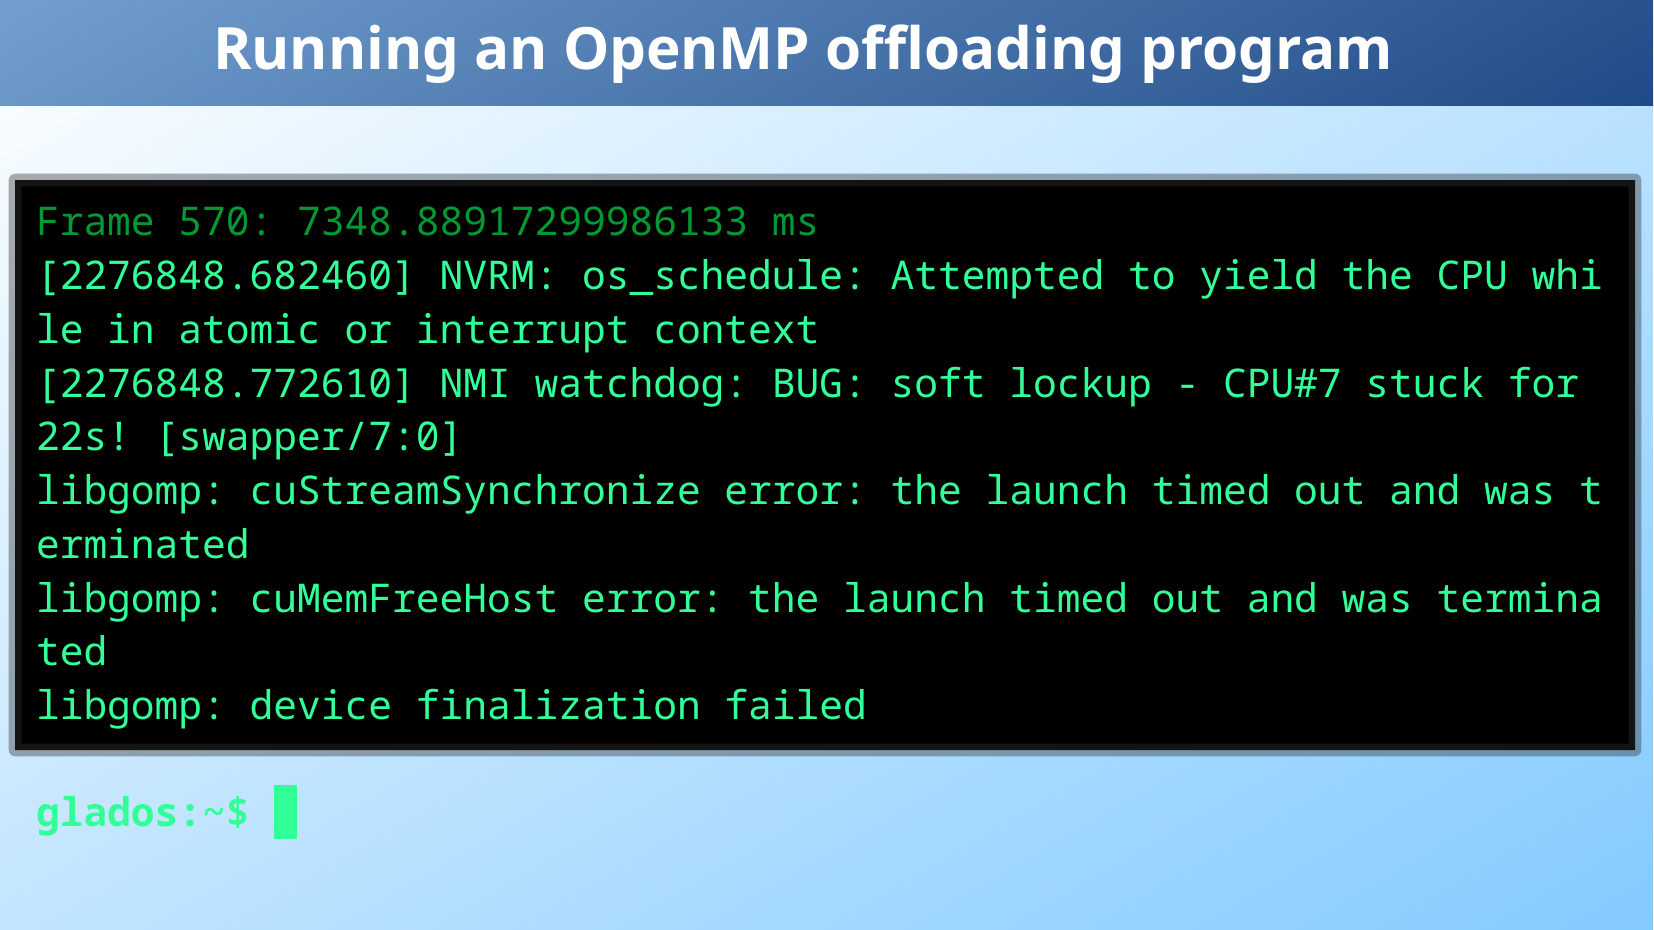

Running an OpenMP offloading program
Frame 570: 7348.88917299986133 ms
[2276848.682460] NVRM: os_schedule: Attempted to yield the CPU whi
le in atomic or interrupt context
[2276848.772610] NMI watchdog: BUG: soft lockup - CPU#7 stuck for
22s! [swapper/7:0]
libgomp: cuStreamSynchronize error: the launch timed out and was t
erminated
libgomp: cuMemFreeHost error: the launch timed out and was termina
ted
libgomp: device finalization failed
glados:~$